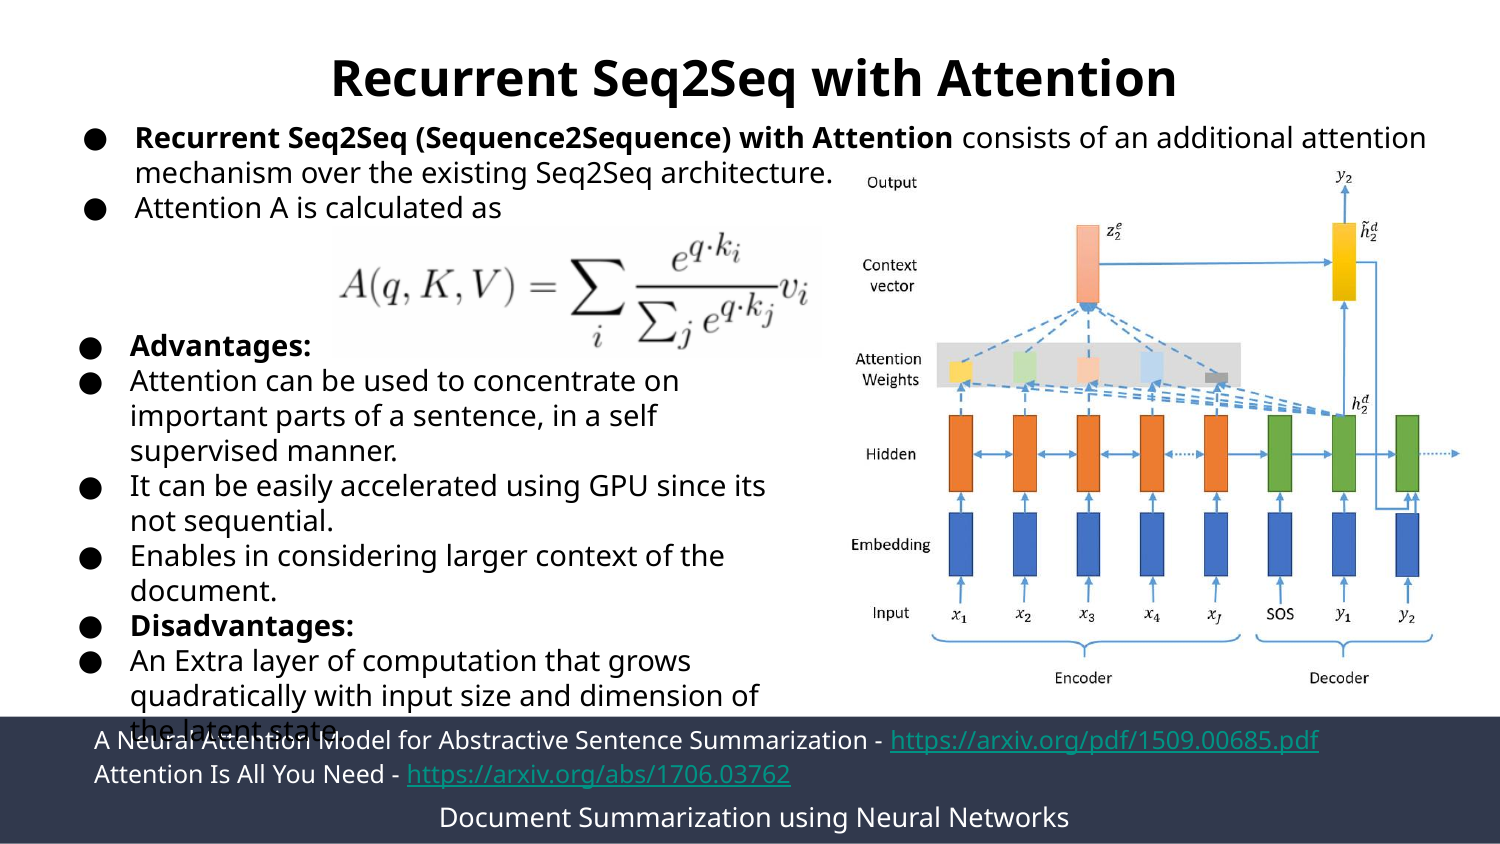

Recurrent Seq2Seq with Attention
Recurrent Seq2Seq (Sequence2Sequence) with Attention consists of an additional attention mechanism over the existing Seq2Seq architecture.
Attention A is calculated as
Advantages:
Attention can be used to concentrate on important parts of a sentence, in a self supervised manner.
It can be easily accelerated using GPU since its not sequential.
Enables in considering larger context of the document.
Disadvantages:
An Extra layer of computation that grows quadratically with input size and dimension of the latent state.
A Neural Attention Model for Abstractive Sentence Summarization - https://arxiv.org/pdf/1509.00685.pdf Attention Is All You Need - https://arxiv.org/abs/1706.03762
# Document Summarization using Neural Networks